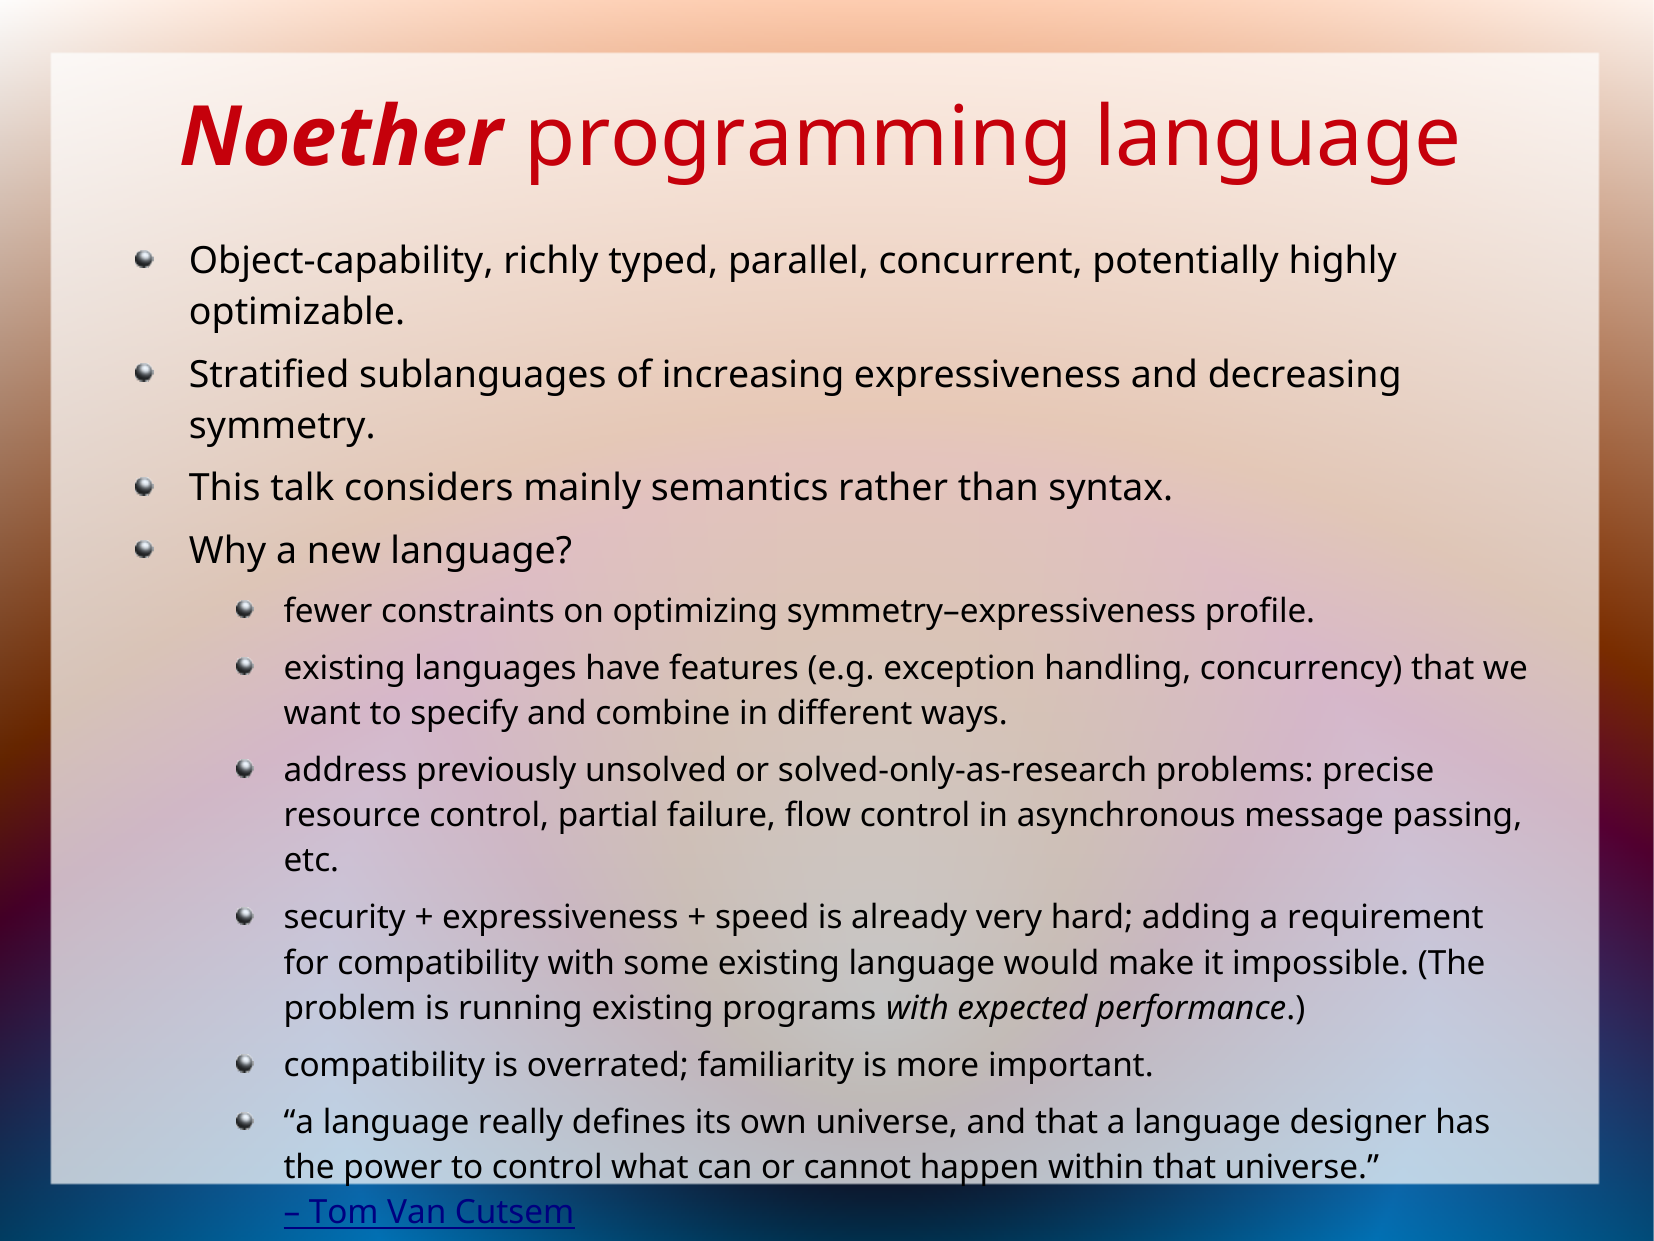

# Noether programming language
Object-capability, richly typed, parallel, concurrent, potentially highly optimizable.
Stratified sublanguages of increasing expressiveness and decreasing symmetry.
This talk considers mainly semantics rather than syntax.
Why a new language?
fewer constraints on optimizing symmetry–expressiveness profile.
existing languages have features (e.g. exception handling, concurrency) that we want to specify and combine in different ways.
address previously unsolved or solved-only-as-research problems: precise resource control, partial failure, flow control in asynchronous message passing, etc.
security + expressiveness + speed is already very hard; adding a requirement for compatibility with some existing language would make it impossible. (The problem is running existing programs with expected performance.)
compatibility is overrated; familiarity is more important.
“a language really defines its own universe, and that a language designer has the power to control what can or cannot happen within that universe.” – Tom Van Cutsem
Programming language design is fun!